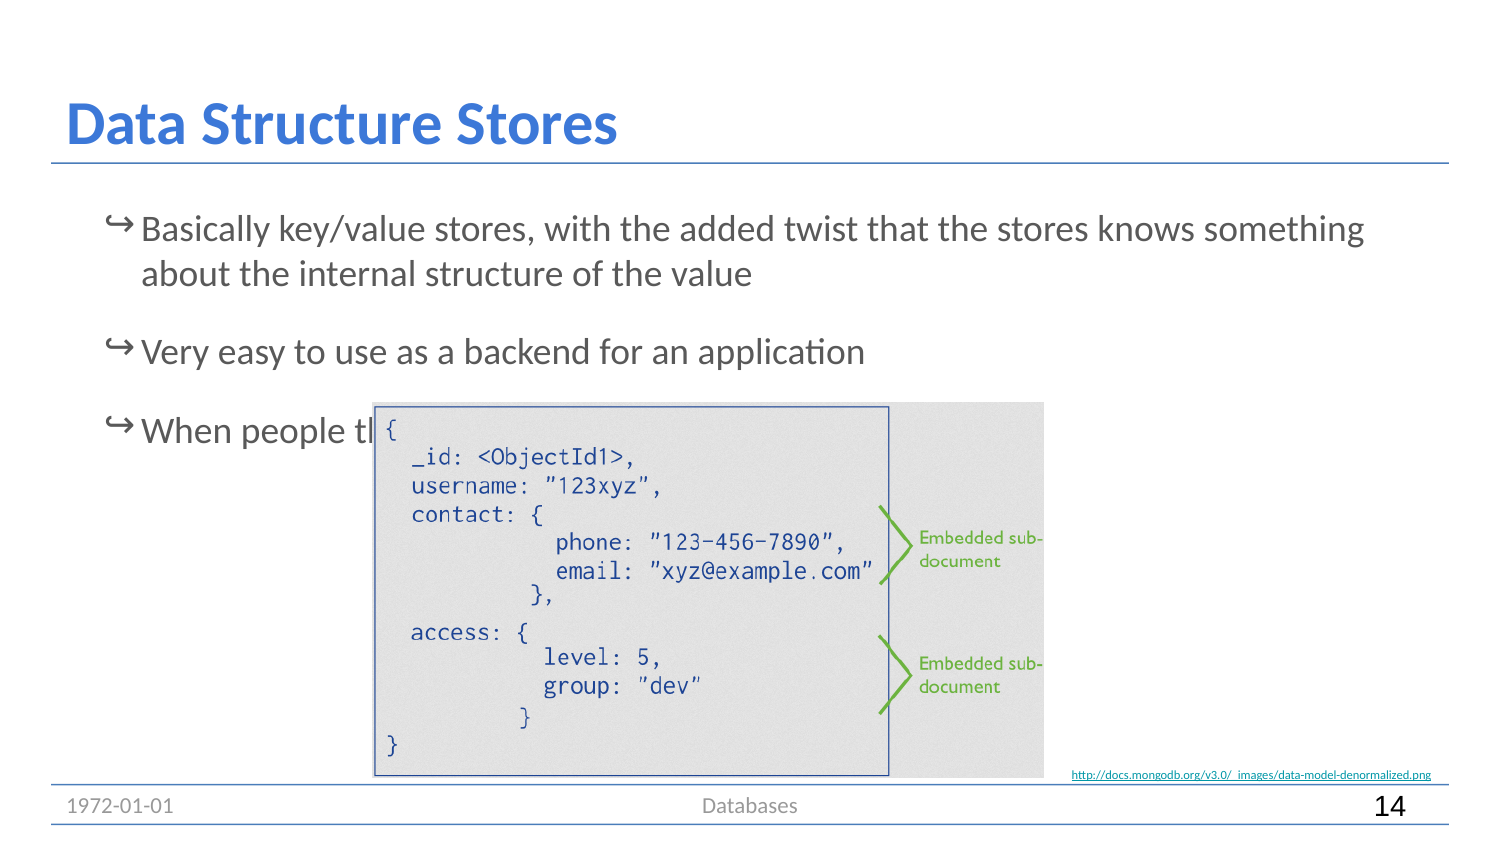

# Data Structure Stores
Basically key/value stores, with the added twist that the stores knows something about the internal structure of the value
Very easy to use as a backend for an application
When people think NoSQL, this is usually what they mean
http://docs.mongodb.org/v3.0/_images/data-model-denormalized.png